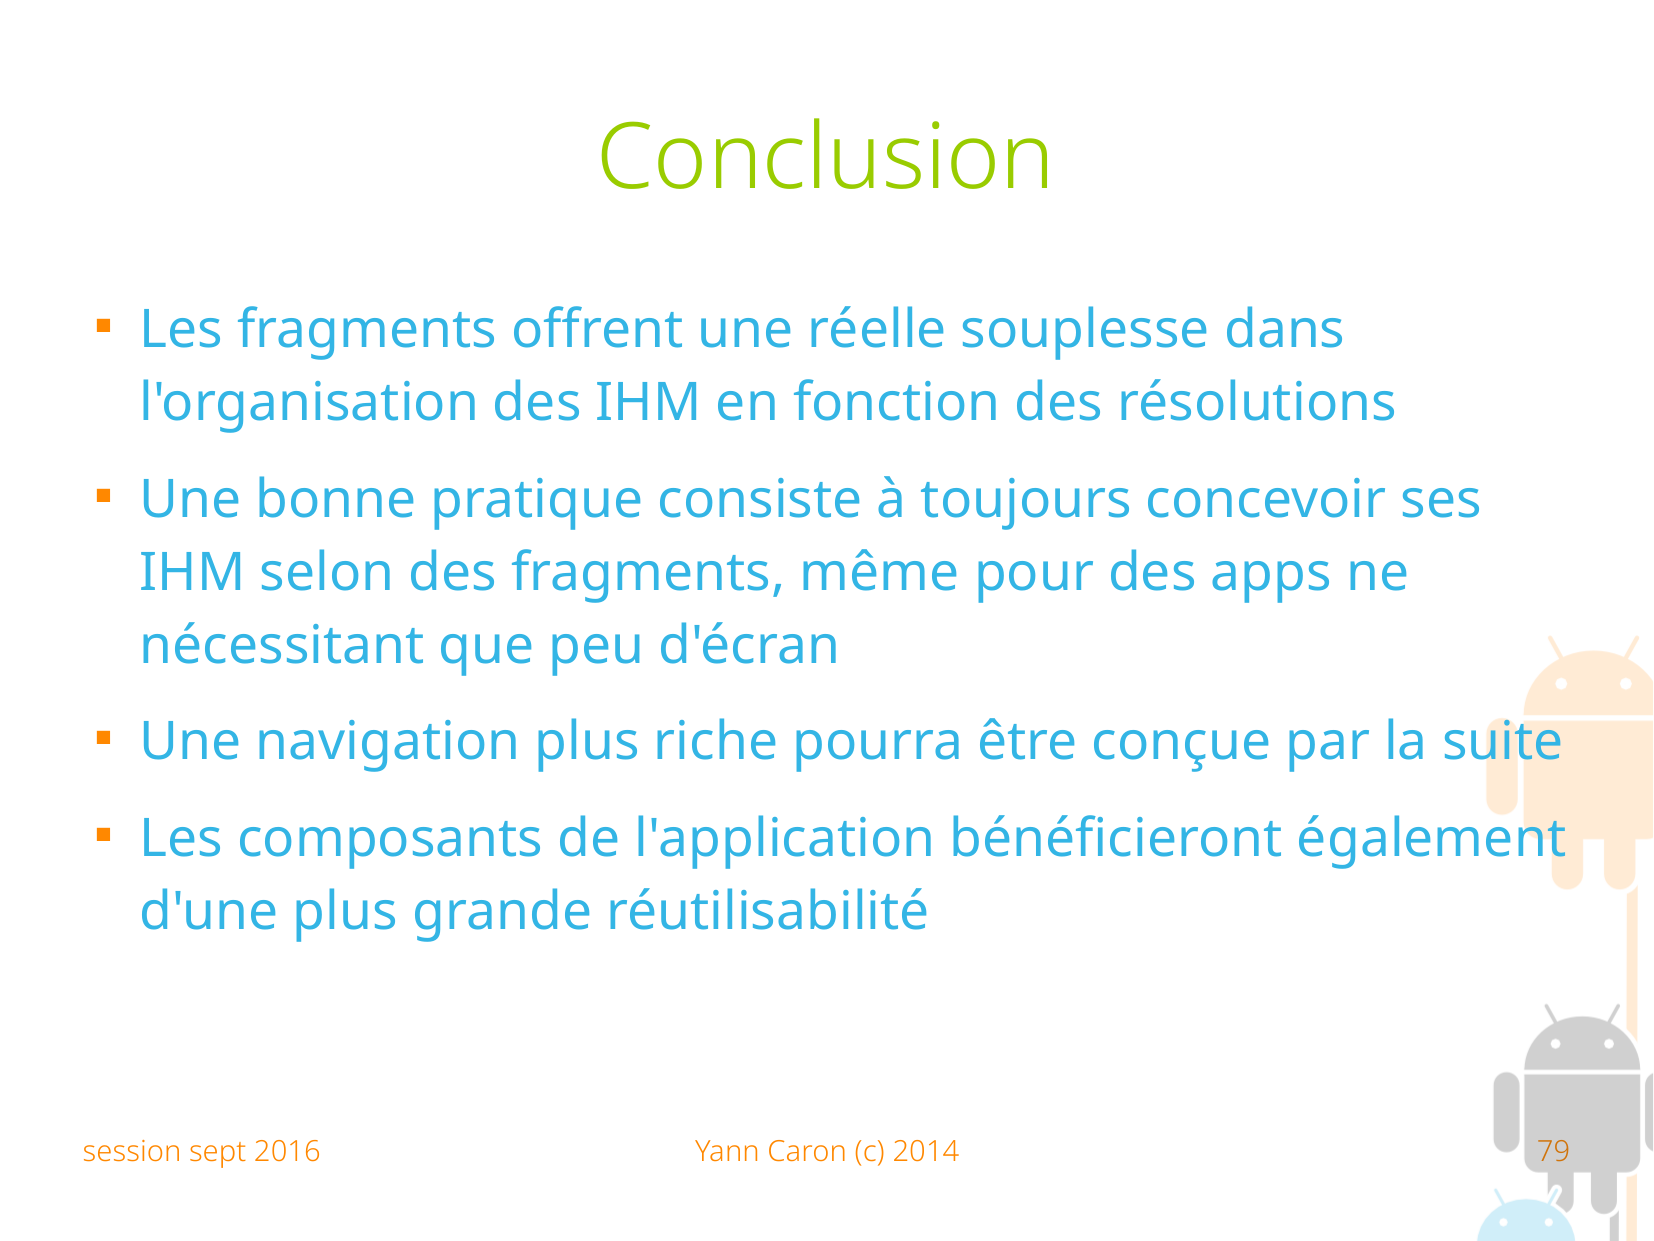

# Conclusion
Les fragments offrent une réelle souplesse dans l'organisation des IHM en fonction des résolutions
Une bonne pratique consiste à toujours concevoir ses IHM selon des fragments, même pour des apps ne nécessitant que peu d'écran
Une navigation plus riche pourra être conçue par la suite
Les composants de l'application bénéficieront également d'une plus grande réutilisabilité
session sept 2016
Yann Caron (c) 2014
79